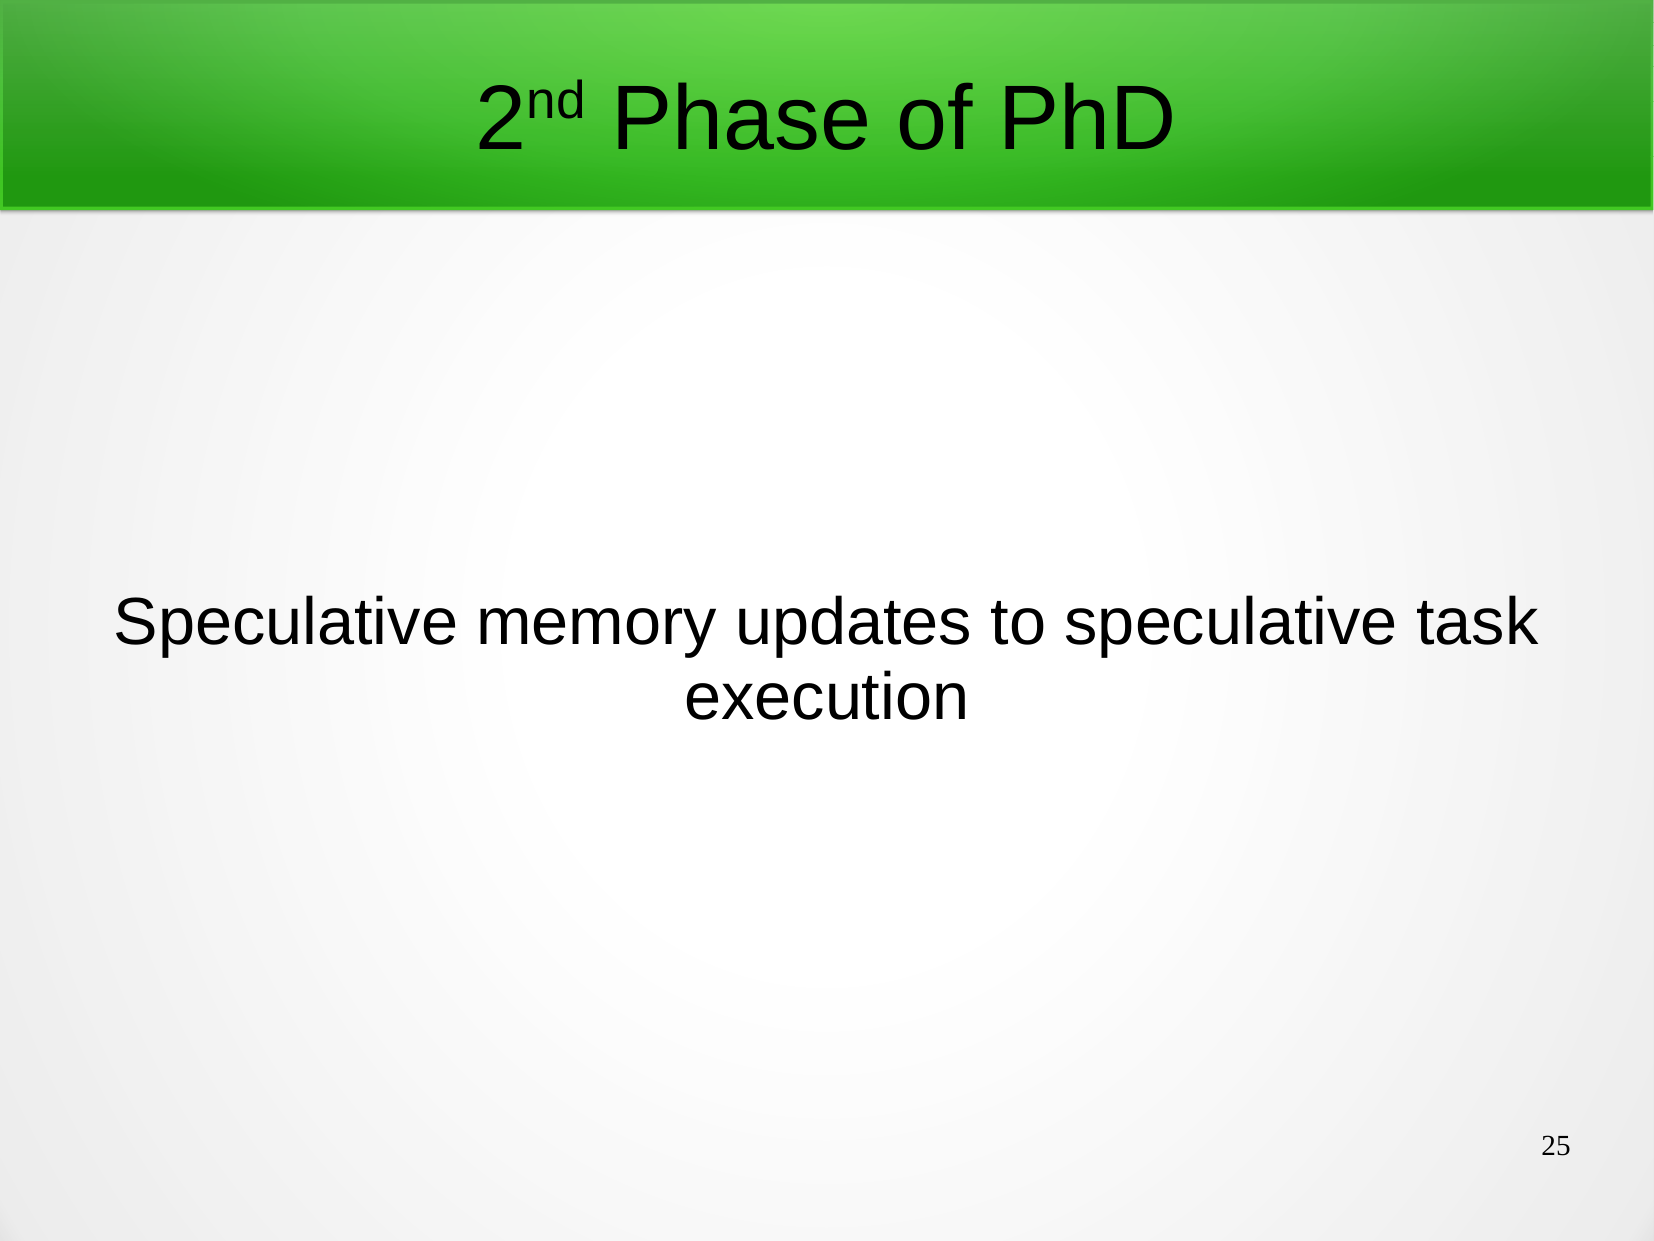

# 2nd Phase of PhD
Speculative memory updates to speculative task execution
25